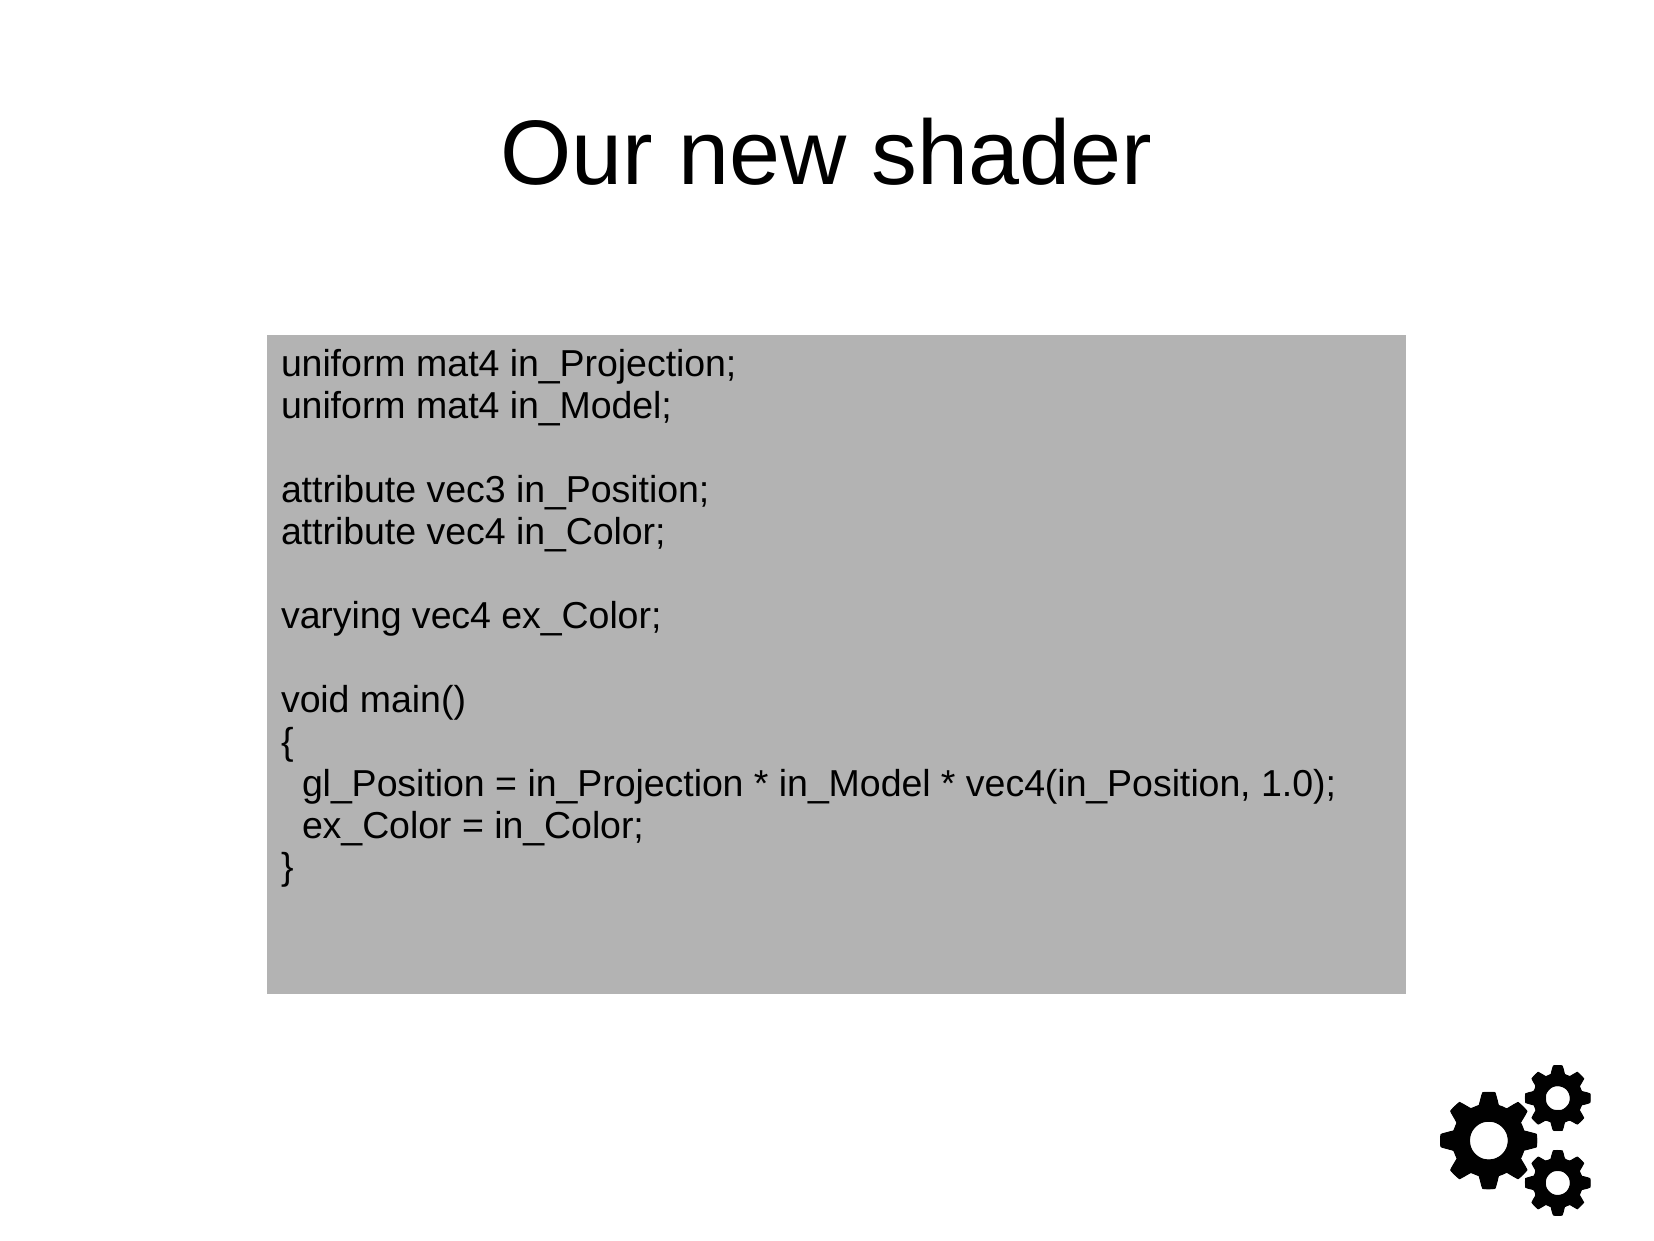

# Our new shader
| uniform mat4 in\_Projection; uniform mat4 in\_Model; attribute vec3 in\_Position; attribute vec4 in\_Color; varying vec4 ex\_Color; void main() { gl\_Position = in\_Projection \* in\_Model \* vec4(in\_Position, 1.0); ex\_Color = in\_Color; } |
| --- |